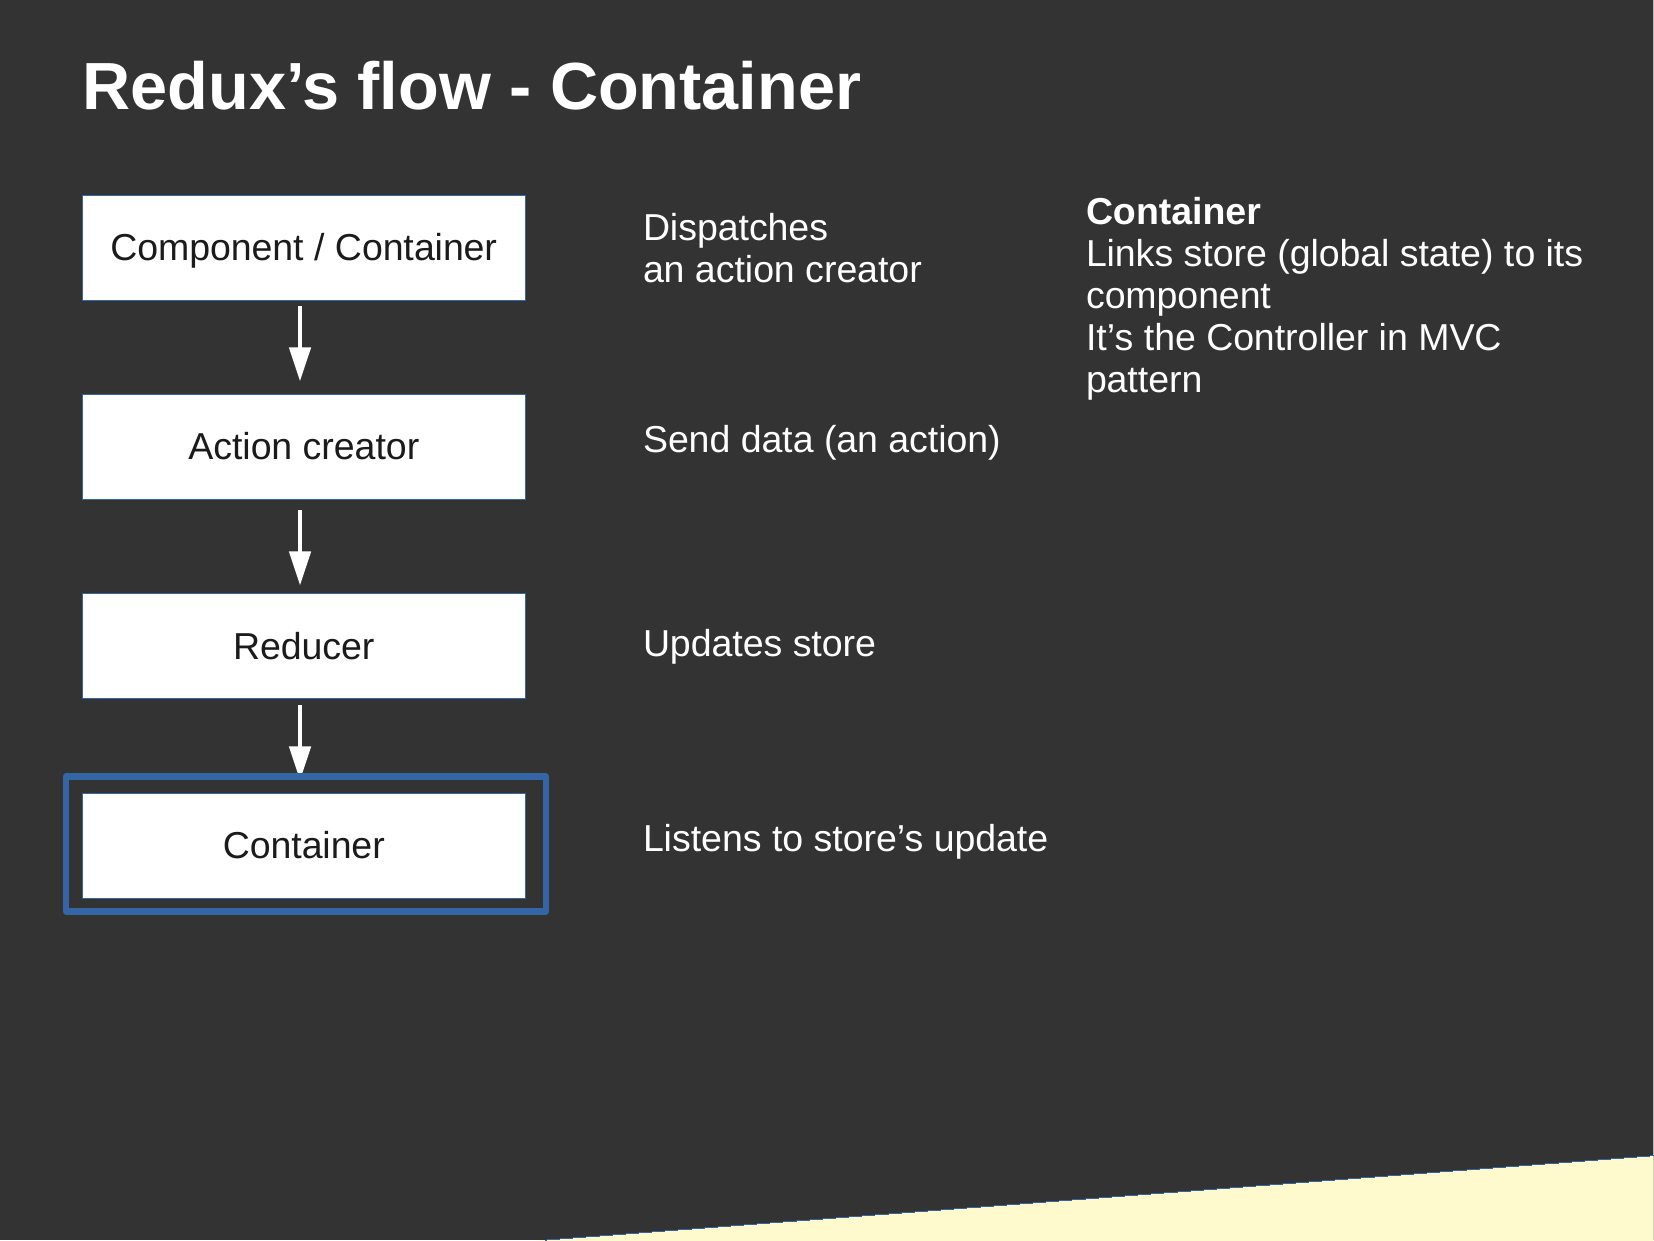

# Redux’s flow - Container
Container
Links store (global state) to its component
It’s the Controller in MVC pattern
Component / Container
Dispatches
an action creator
Action creator
Send data (an action)
Reducer
Updates store
Container
Listens to store’s update